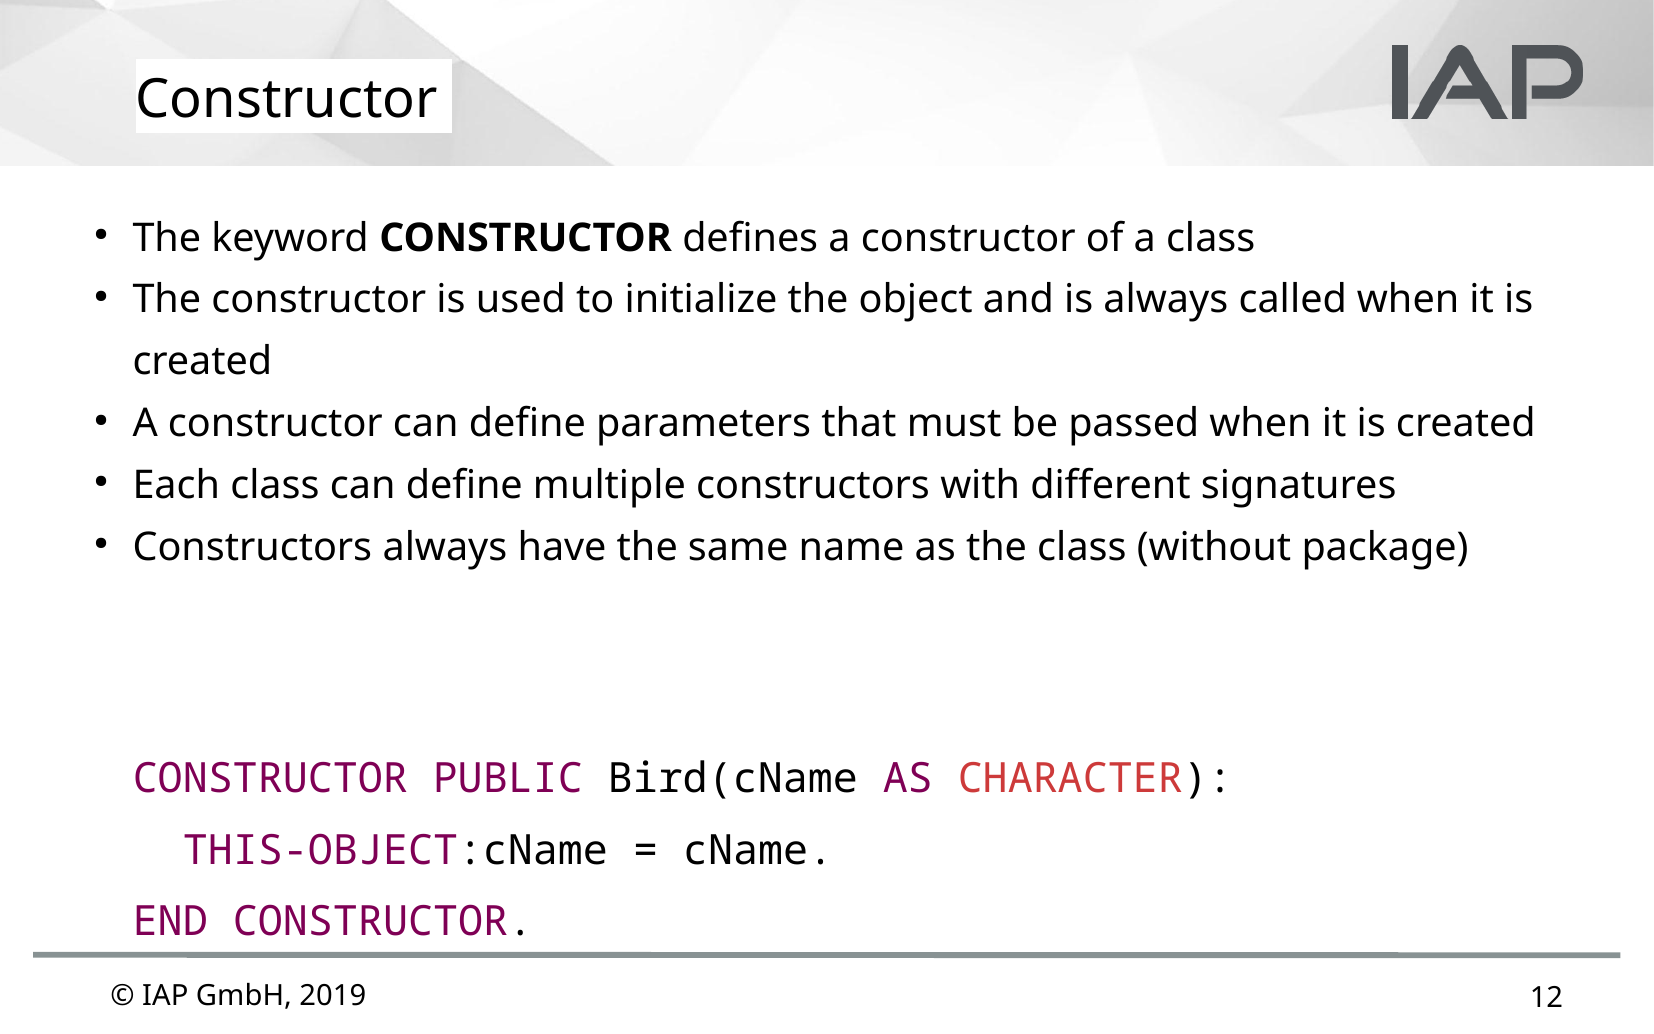

# Constructor
The keyword CONSTRUCTOR defines a constructor of a class
The constructor is used to initialize the object and is always called when it is created
A constructor can define parameters that must be passed when it is created
Each class can define multiple constructors with different signatures
Constructors always have the same name as the class (without package)
CONSTRUCTOR PUBLIC Bird(cName AS CHARACTER):
 THIS-OBJECT:cName = cName.
END CONSTRUCTOR.
© IAP GmbH, 2019
12